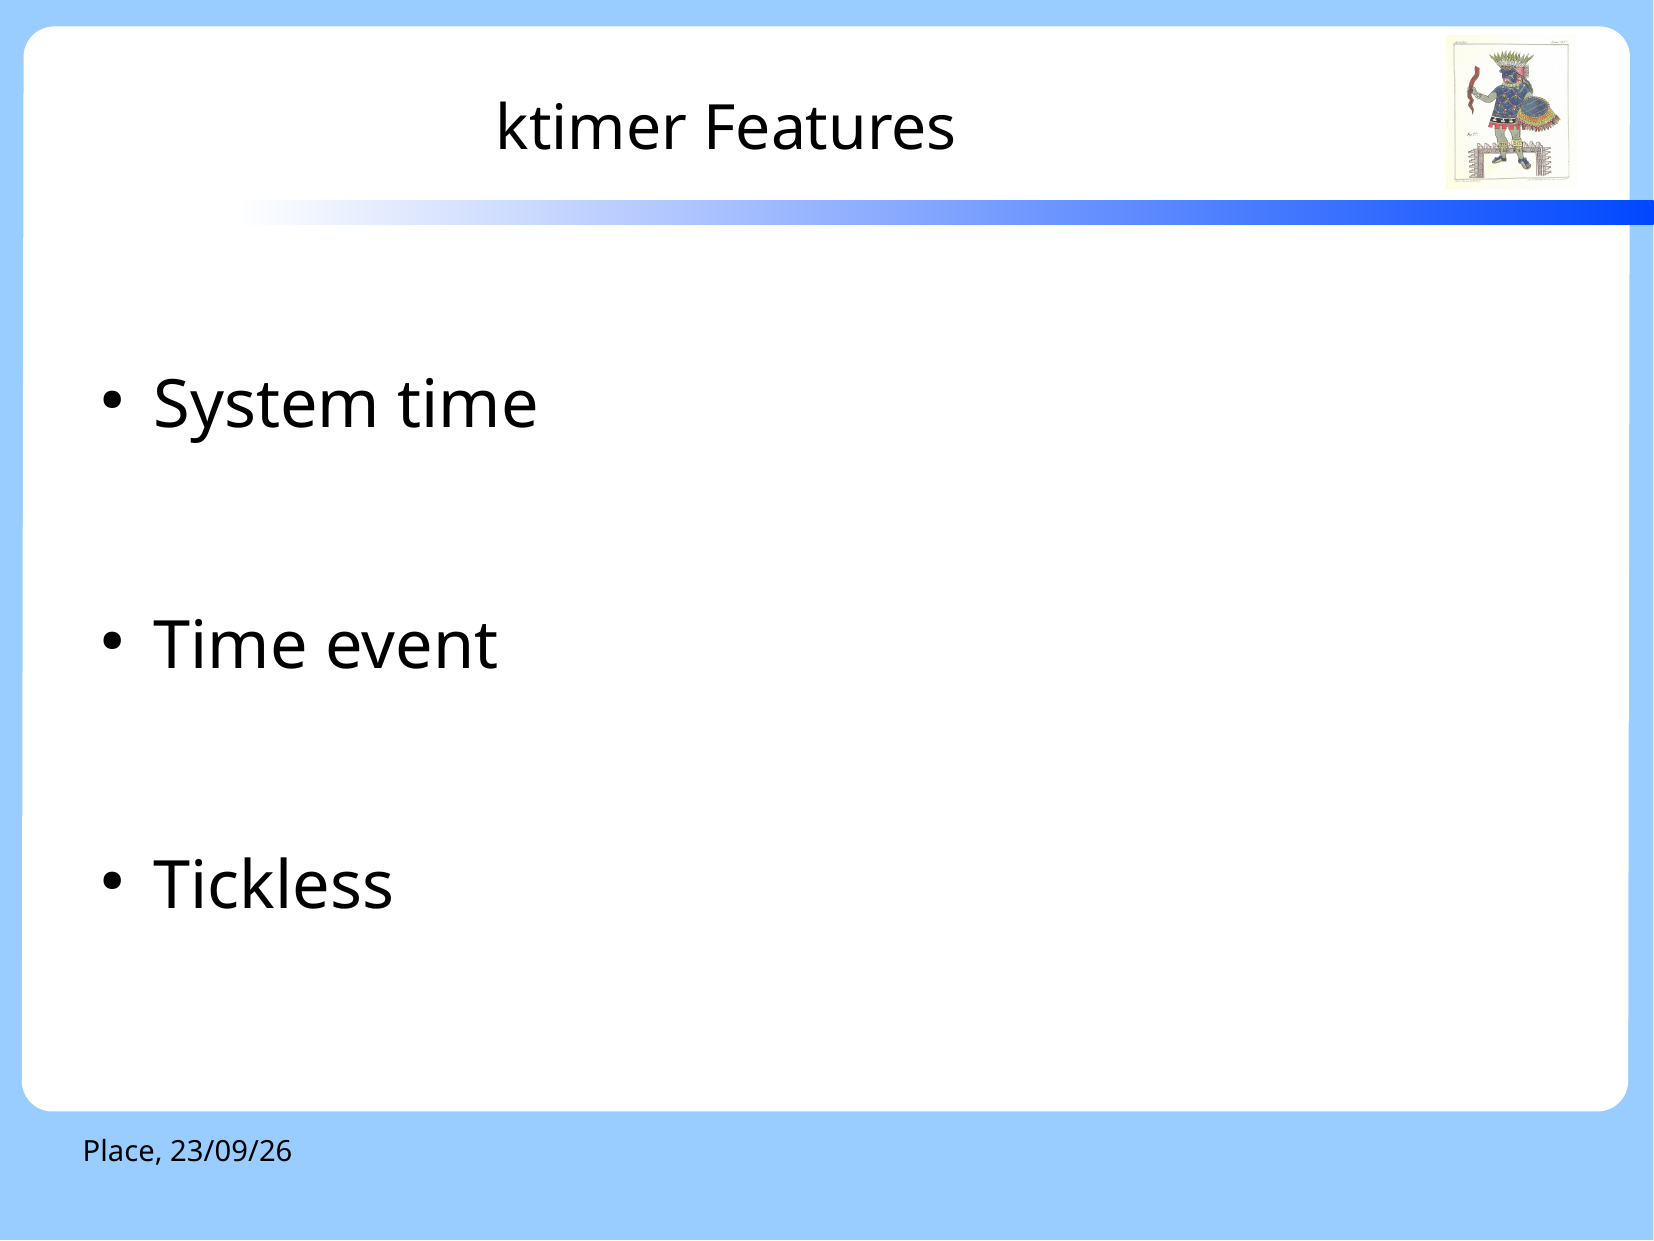

# ktimer Features
System time
Time event
Tickless